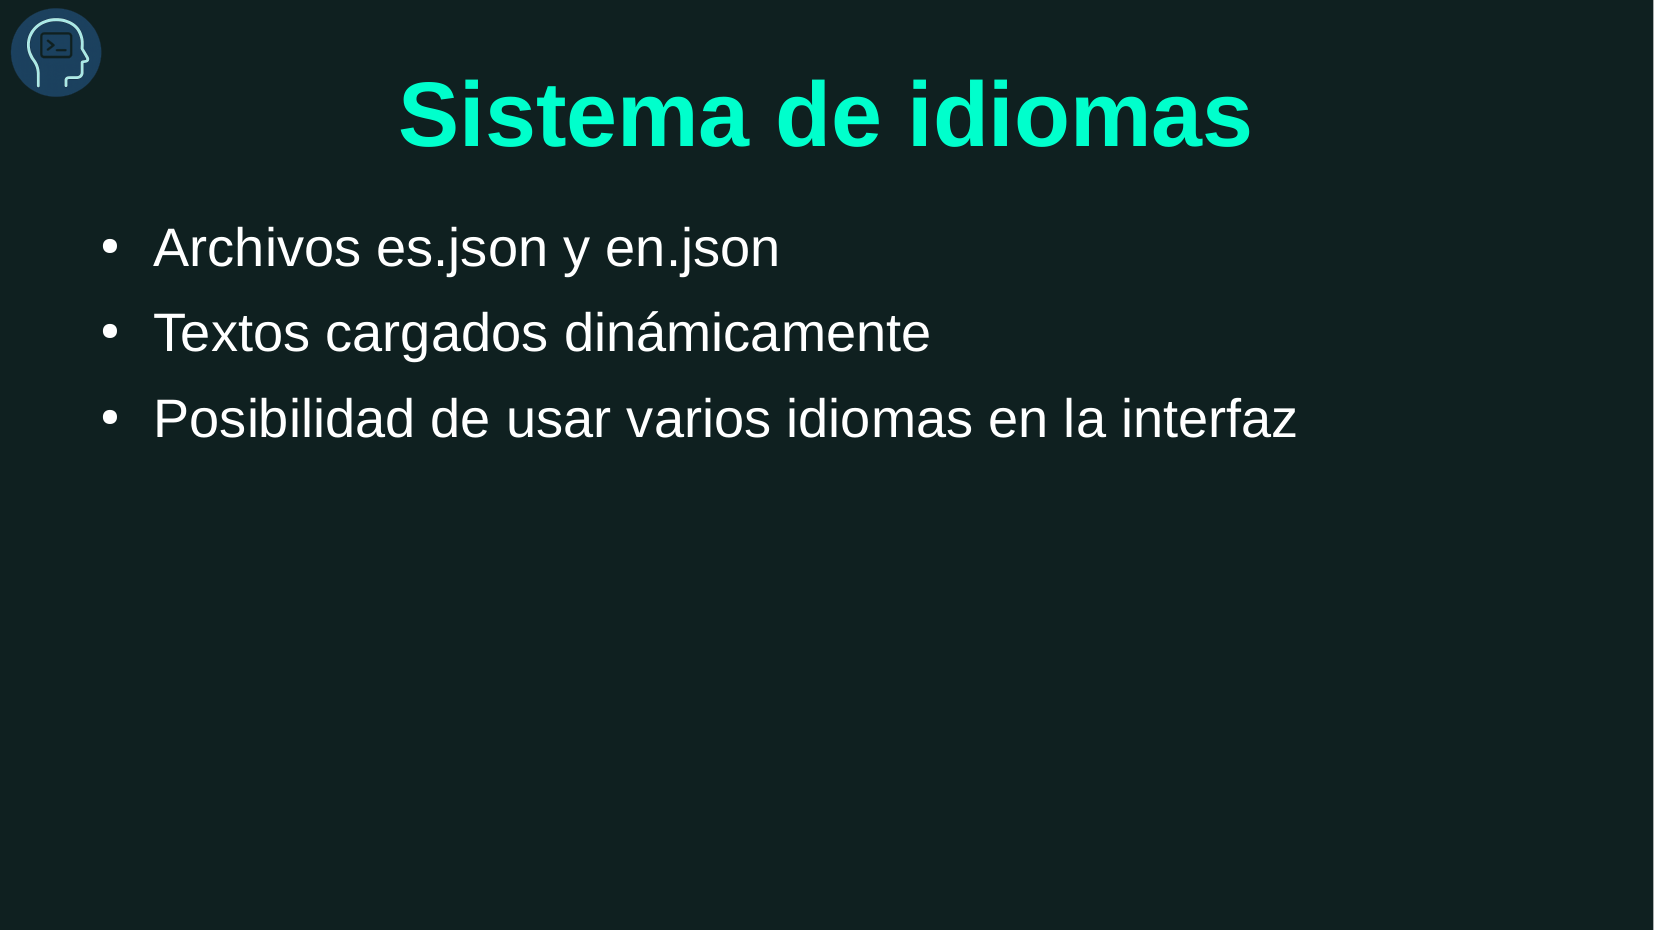

# Sistema de idiomas
Archivos es.json y en.json
Textos cargados dinámicamente
Posibilidad de usar varios idiomas en la interfaz